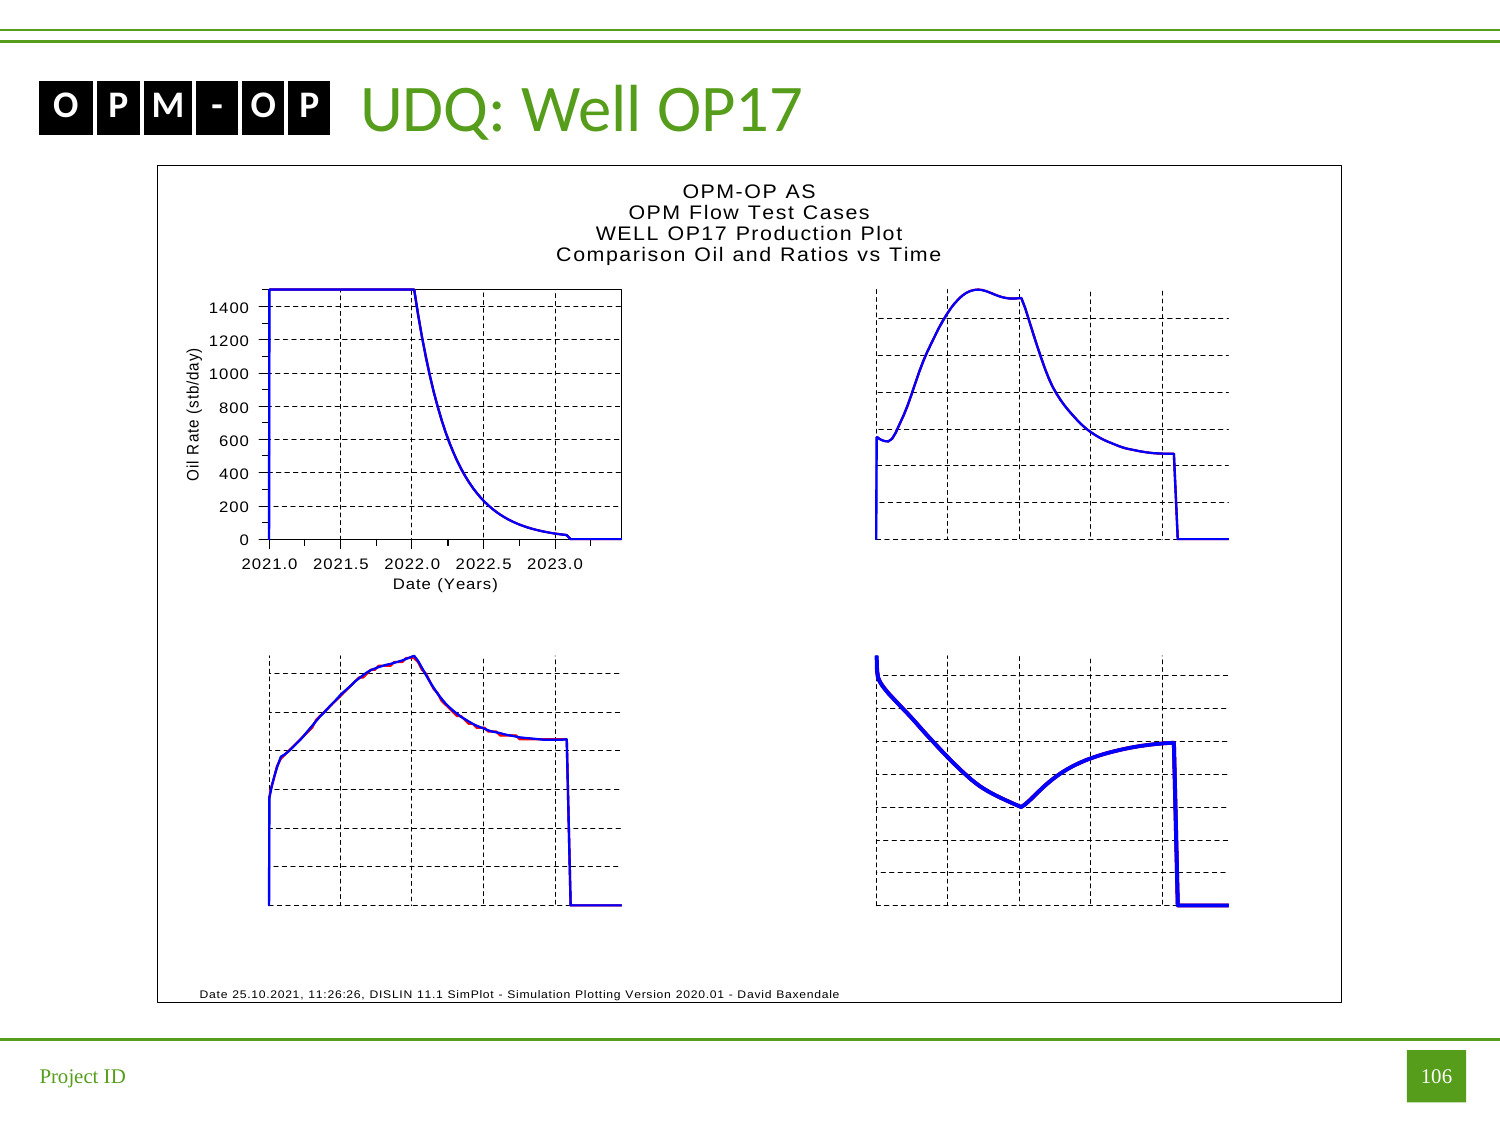

# UDQ: well OP17
Project ID
106